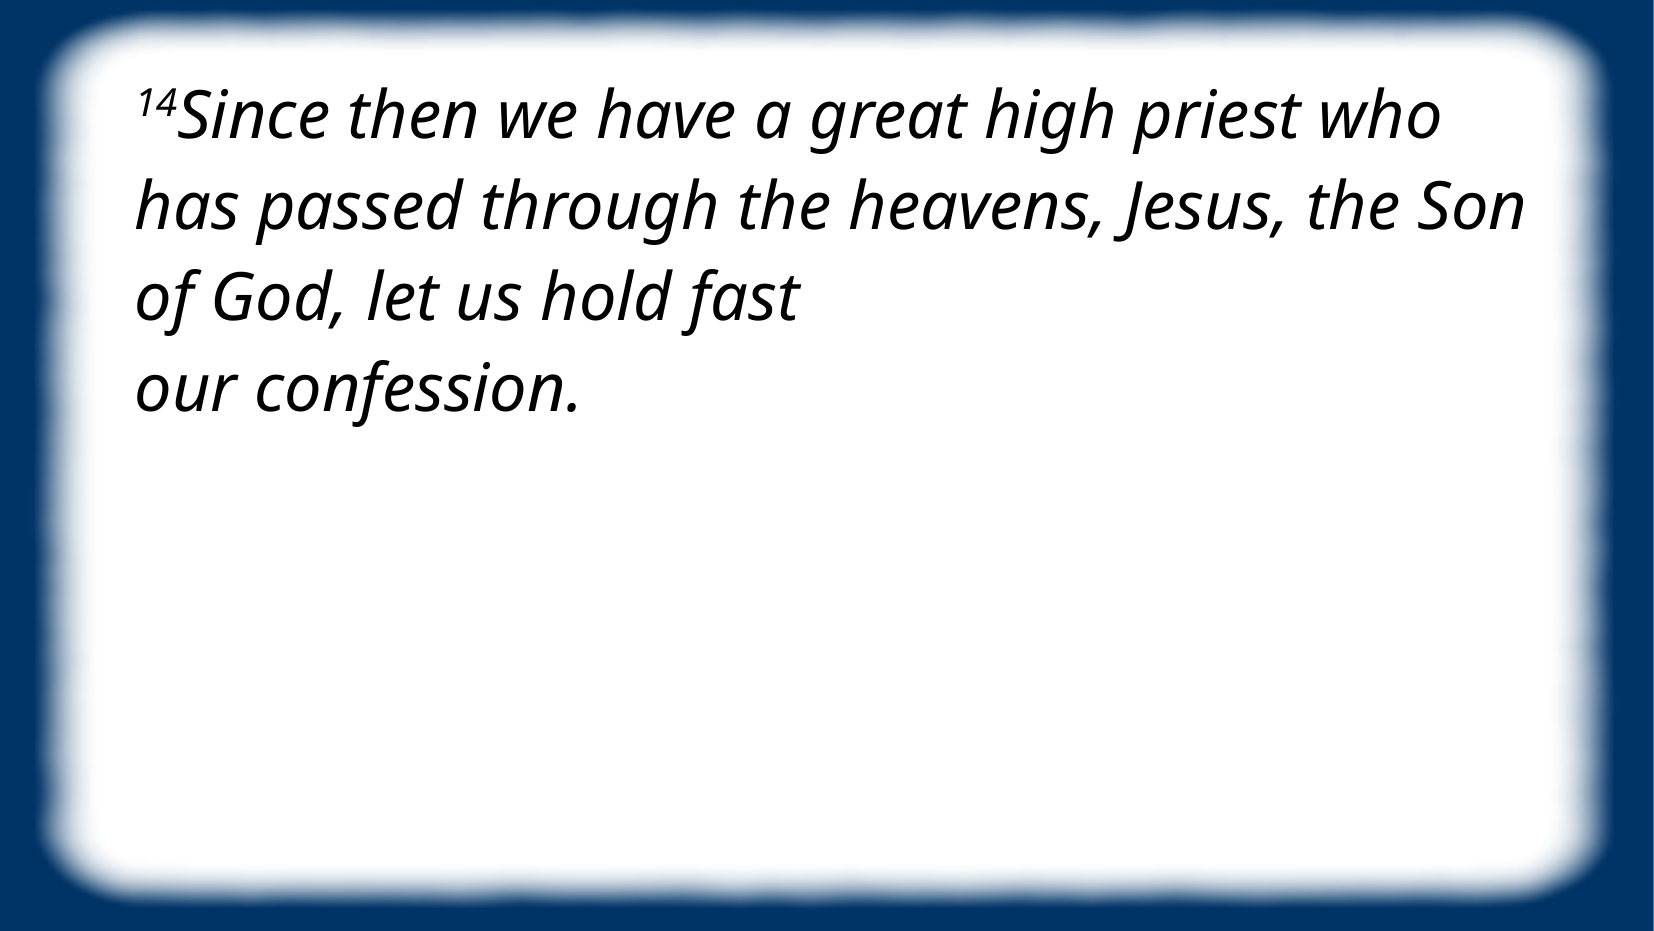

14Since then we have a great high priest who has passed through the heavens, Jesus, the Son of God, let us hold fast
our confession.